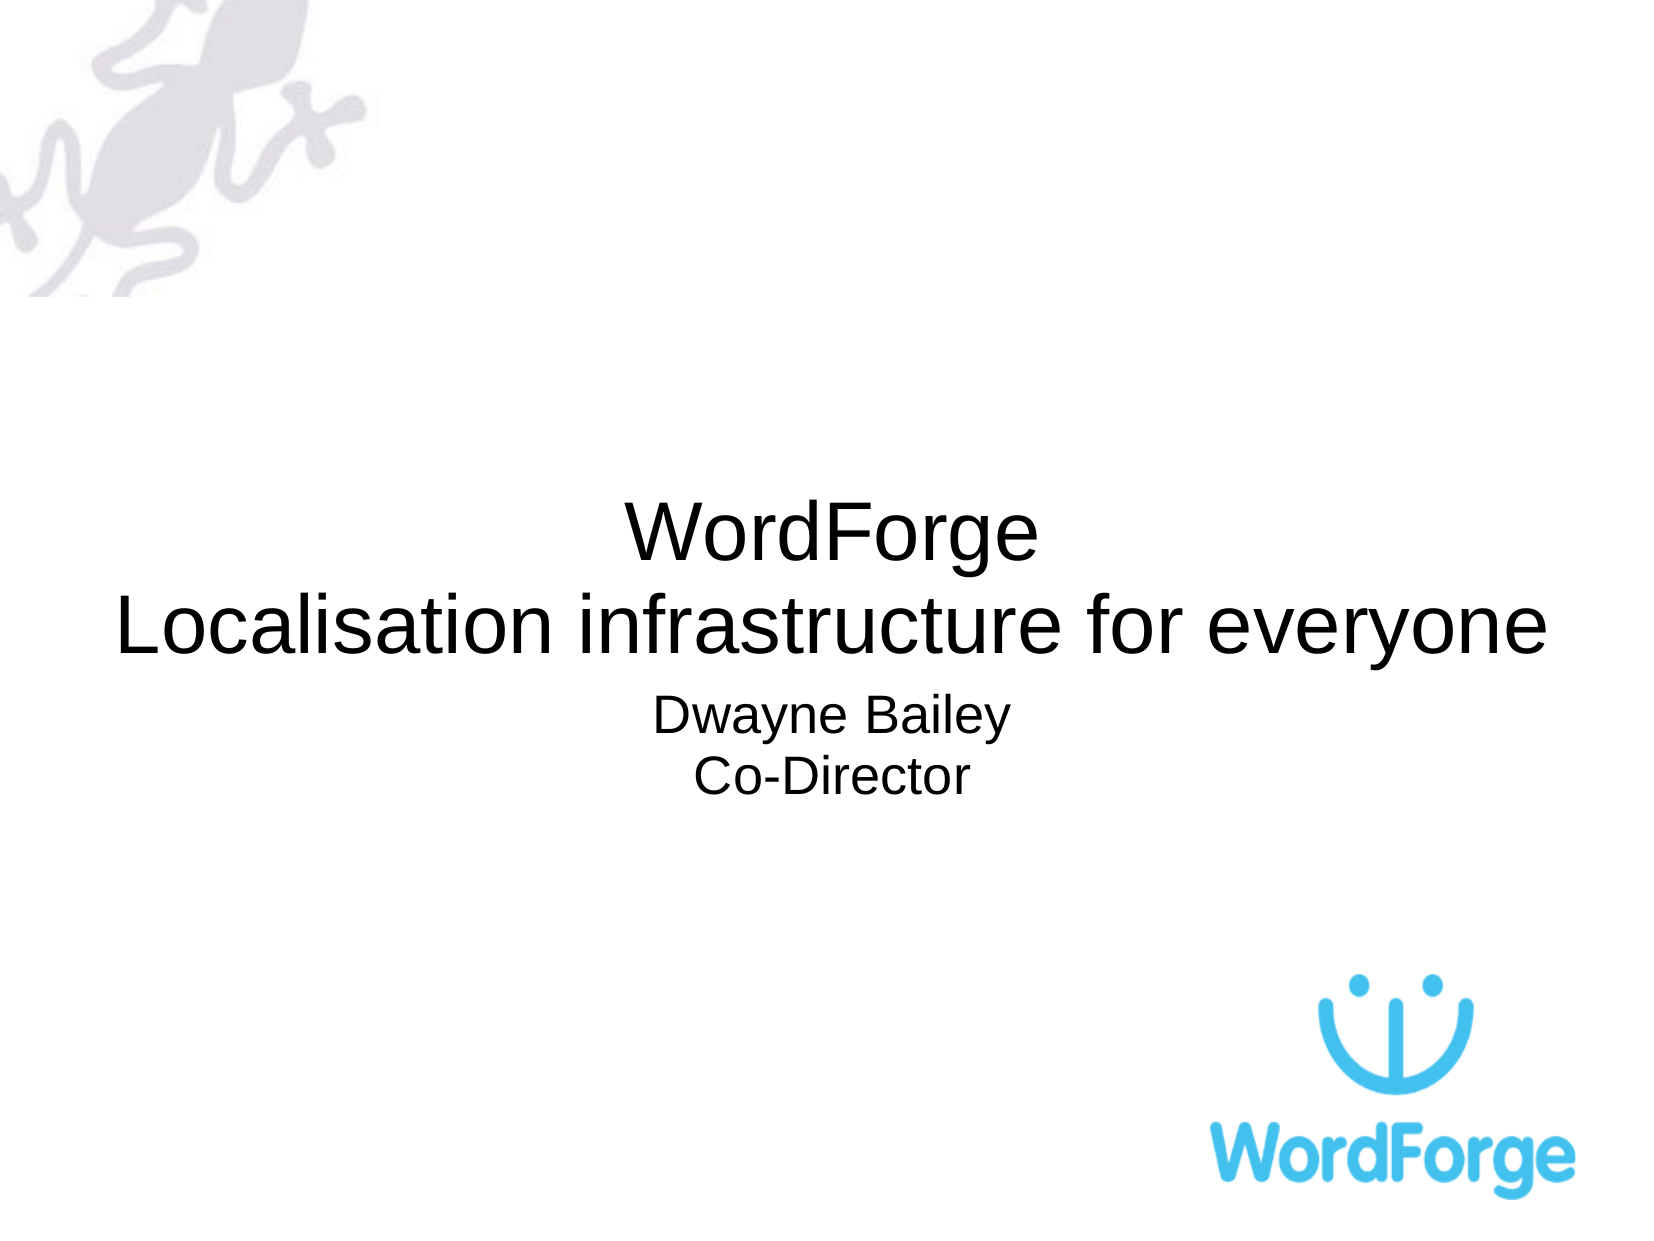

#
WordForge
Localisation infrastructure for everyone
Dwayne Bailey
Co-Director